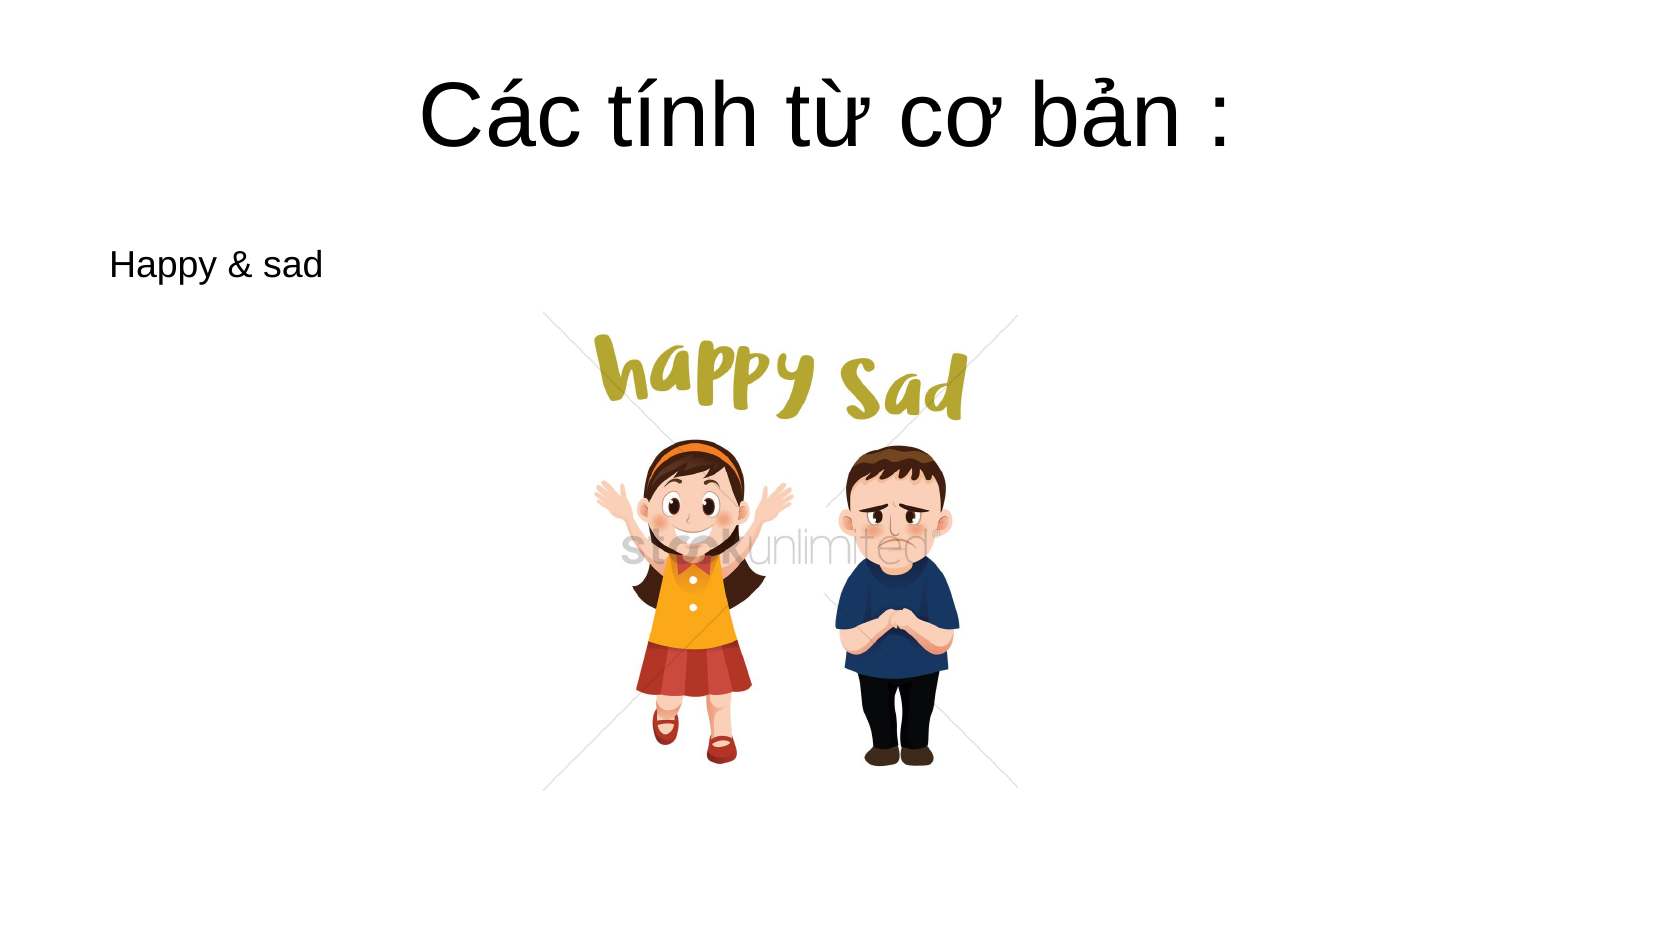

# Các tính từ cơ bản :
Happy & sad